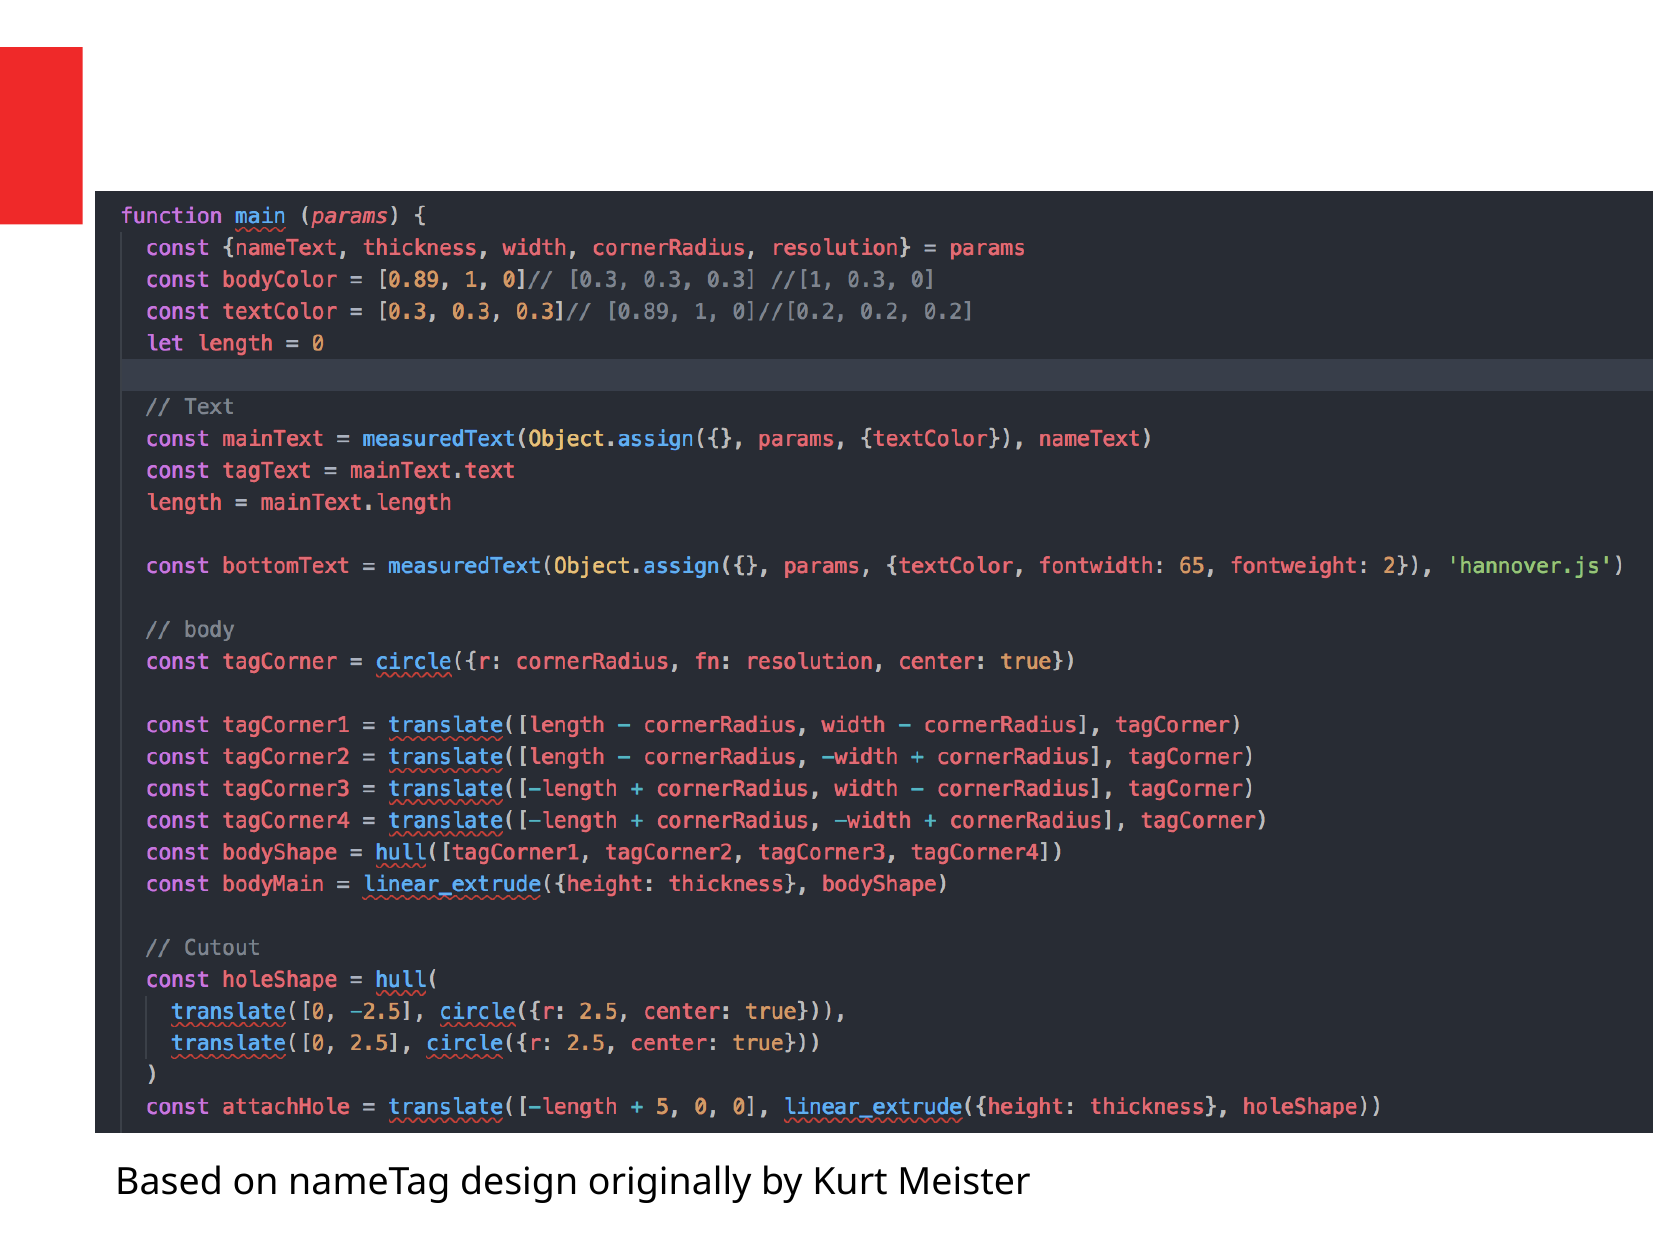

#
Based on nameTag design originally by Kurt Meister